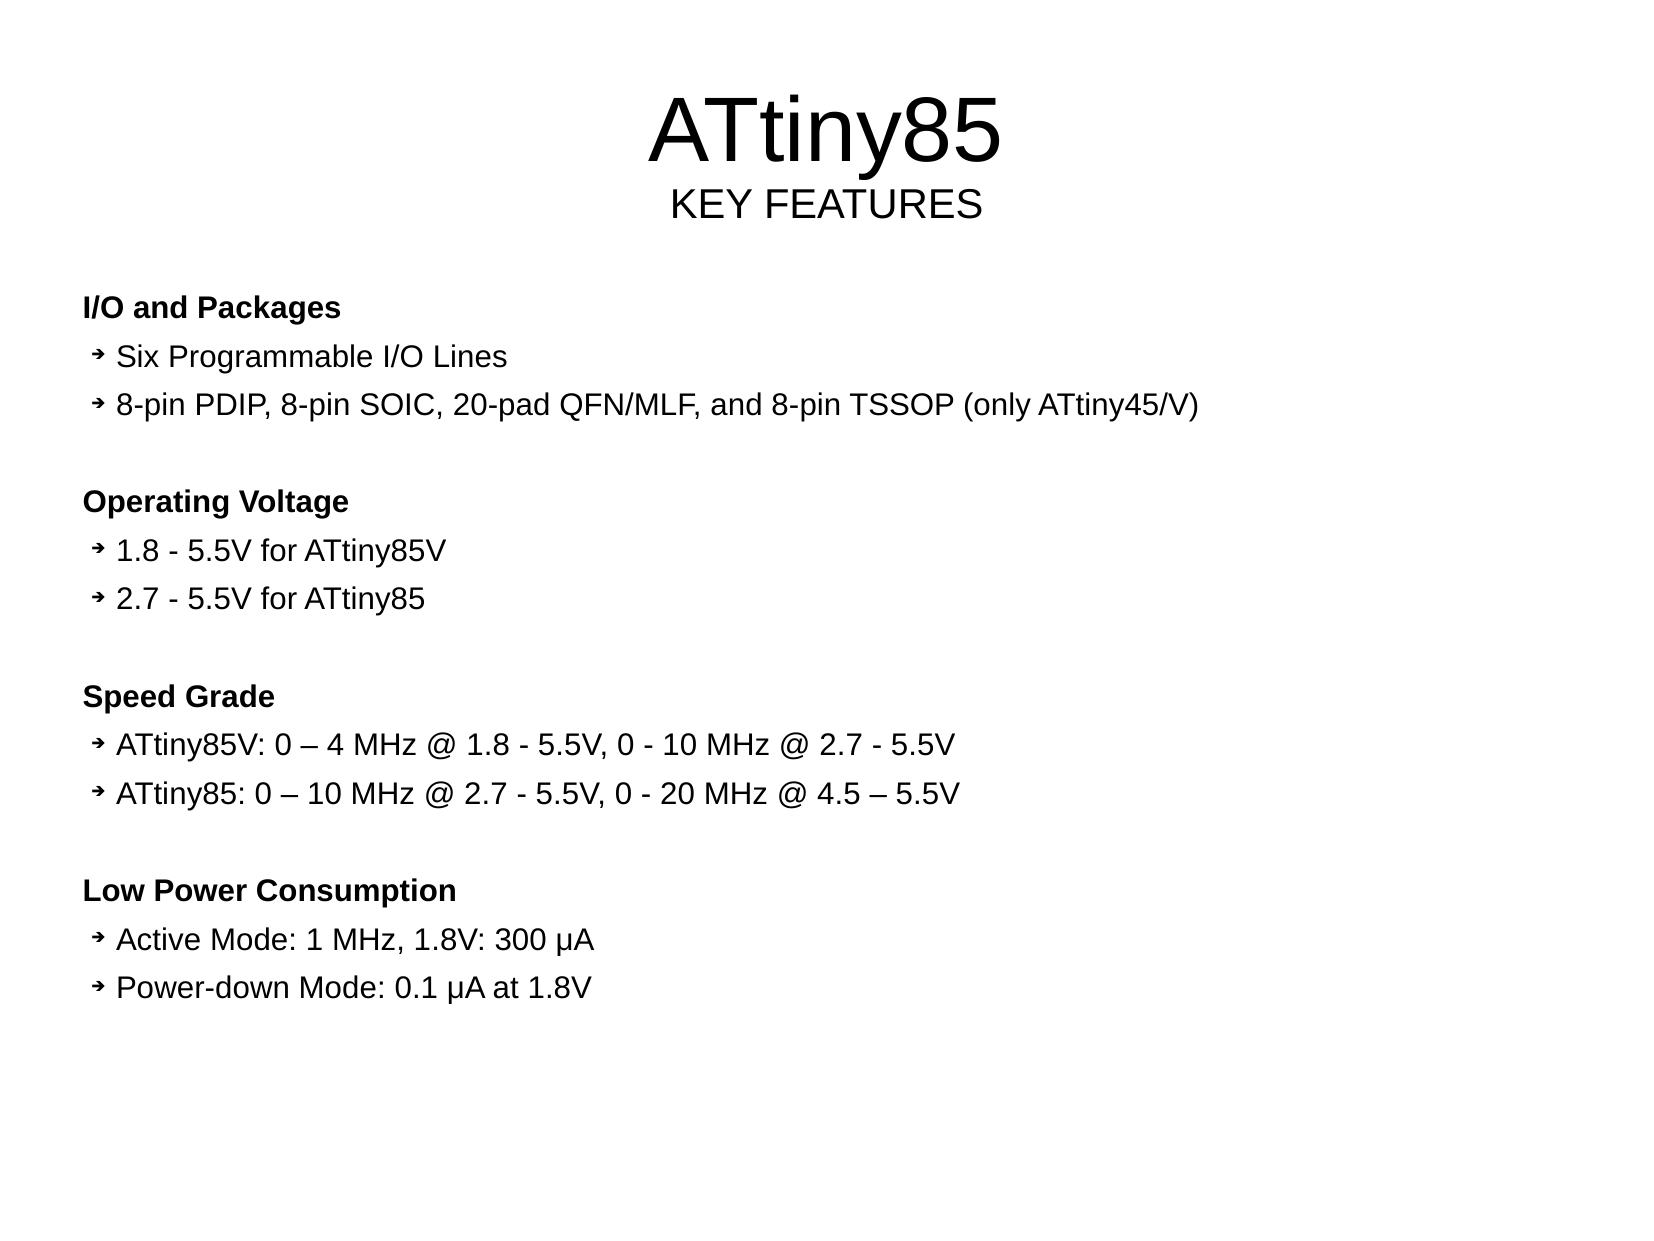

# ATtiny85 KEY FEATURES
I/O and Packages
Six Programmable I/O Lines
8-pin PDIP, 8-pin SOIC, 20-pad QFN/MLF, and 8-pin TSSOP (only ATtiny45/V)
Operating Voltage
1.8 - 5.5V for ATtiny85V
2.7 - 5.5V for ATtiny85
Speed Grade
ATtiny85V: 0 – 4 MHz @ 1.8 - 5.5V, 0 - 10 MHz @ 2.7 - 5.5V
ATtiny85: 0 – 10 MHz @ 2.7 - 5.5V, 0 - 20 MHz @ 4.5 – 5.5V
Low Power Consumption
Active Mode: 1 MHz, 1.8V: 300 μA
Power-down Mode: 0.1 μA at 1.8V